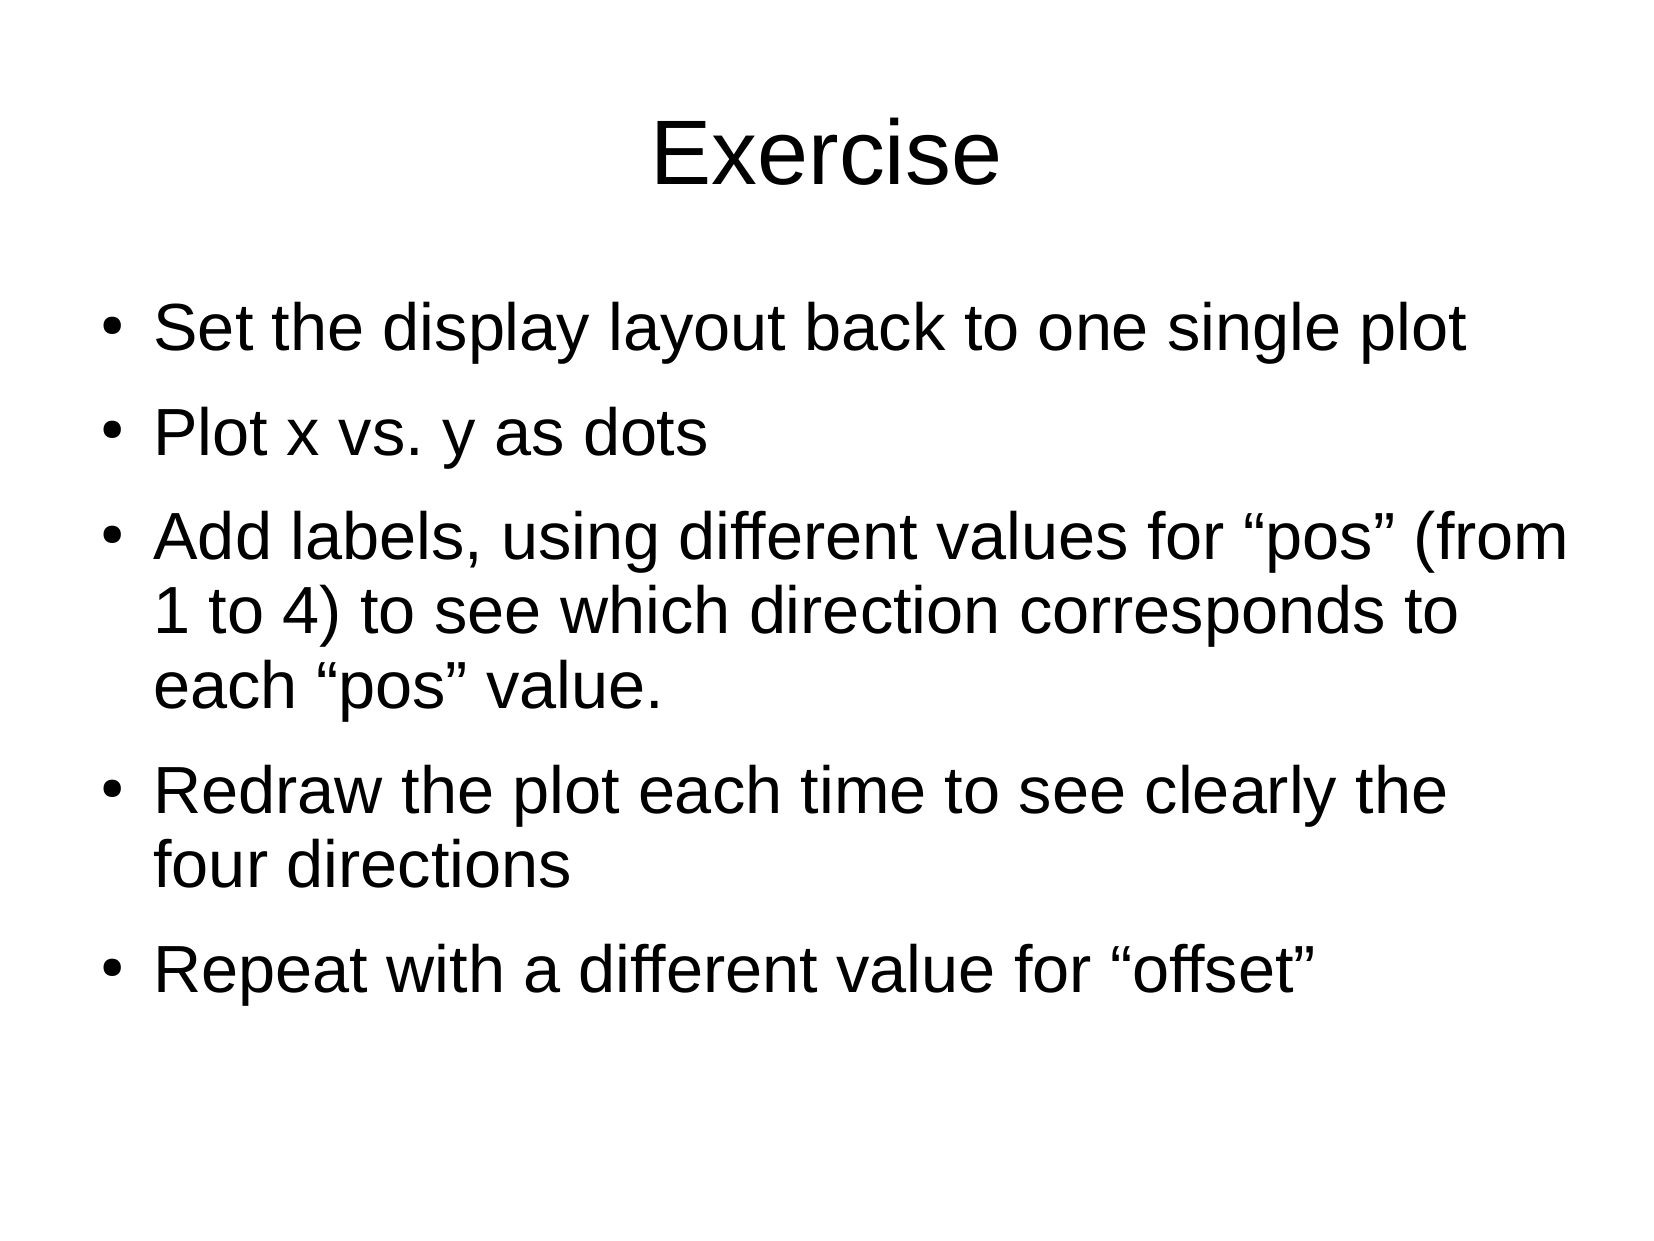

# Exercise
Set the display layout back to one single plot
Plot x vs. y as dots
Add labels, using different values for “pos” (from 1 to 4) to see which direction corresponds to each “pos” value.
Redraw the plot each time to see clearly the four directions
Repeat with a different value for “offset”